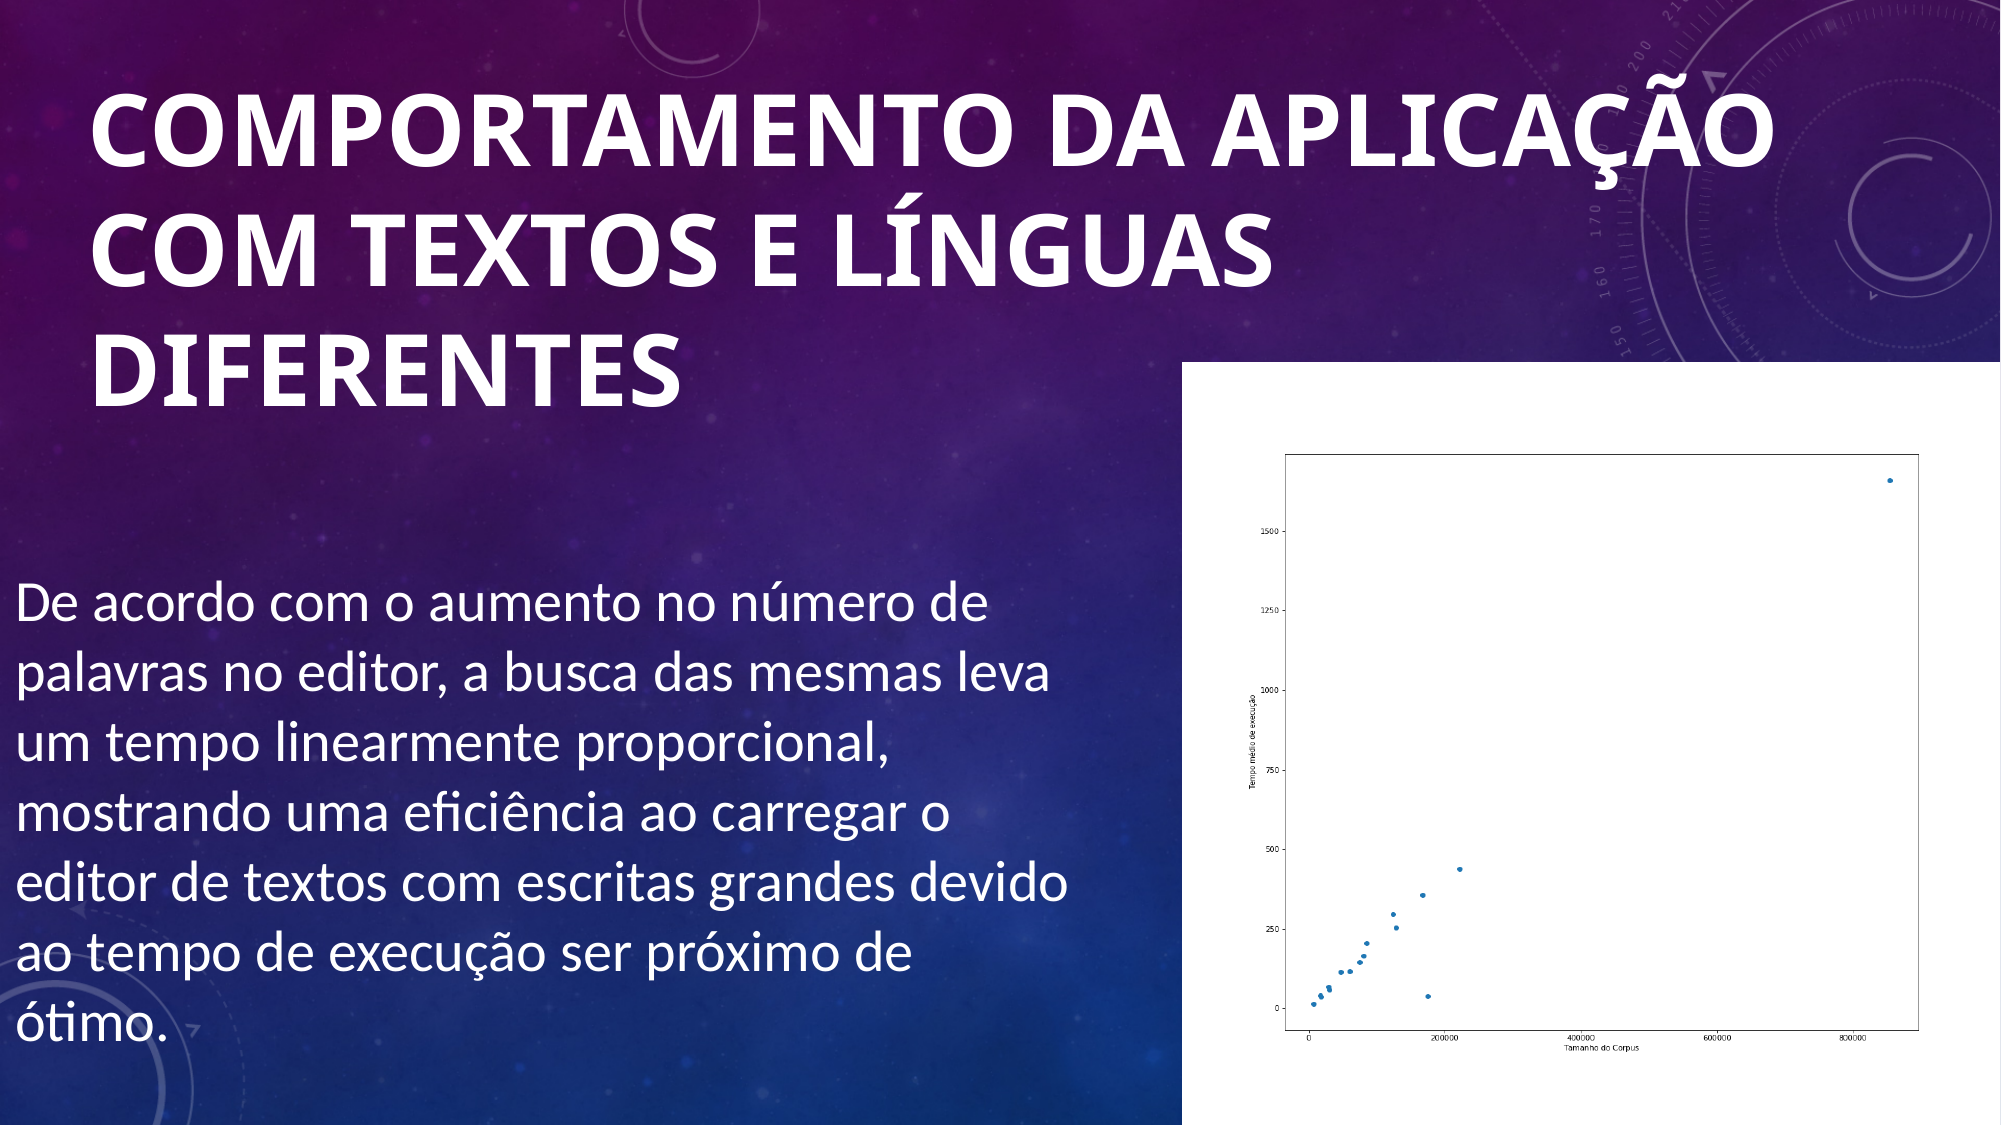

COMPORTAMENTO DA APLICAÇÃO COM TEXTOS E LÍNGUAS DIFERENTES
# De acordo com o aumento no número de palavras no editor, a busca das mesmas leva um tempo linearmente proporcional, mostrando uma eficiência ao carregar o editor de textos com escritas grandes devido ao tempo de execução ser próximo de ótimo.